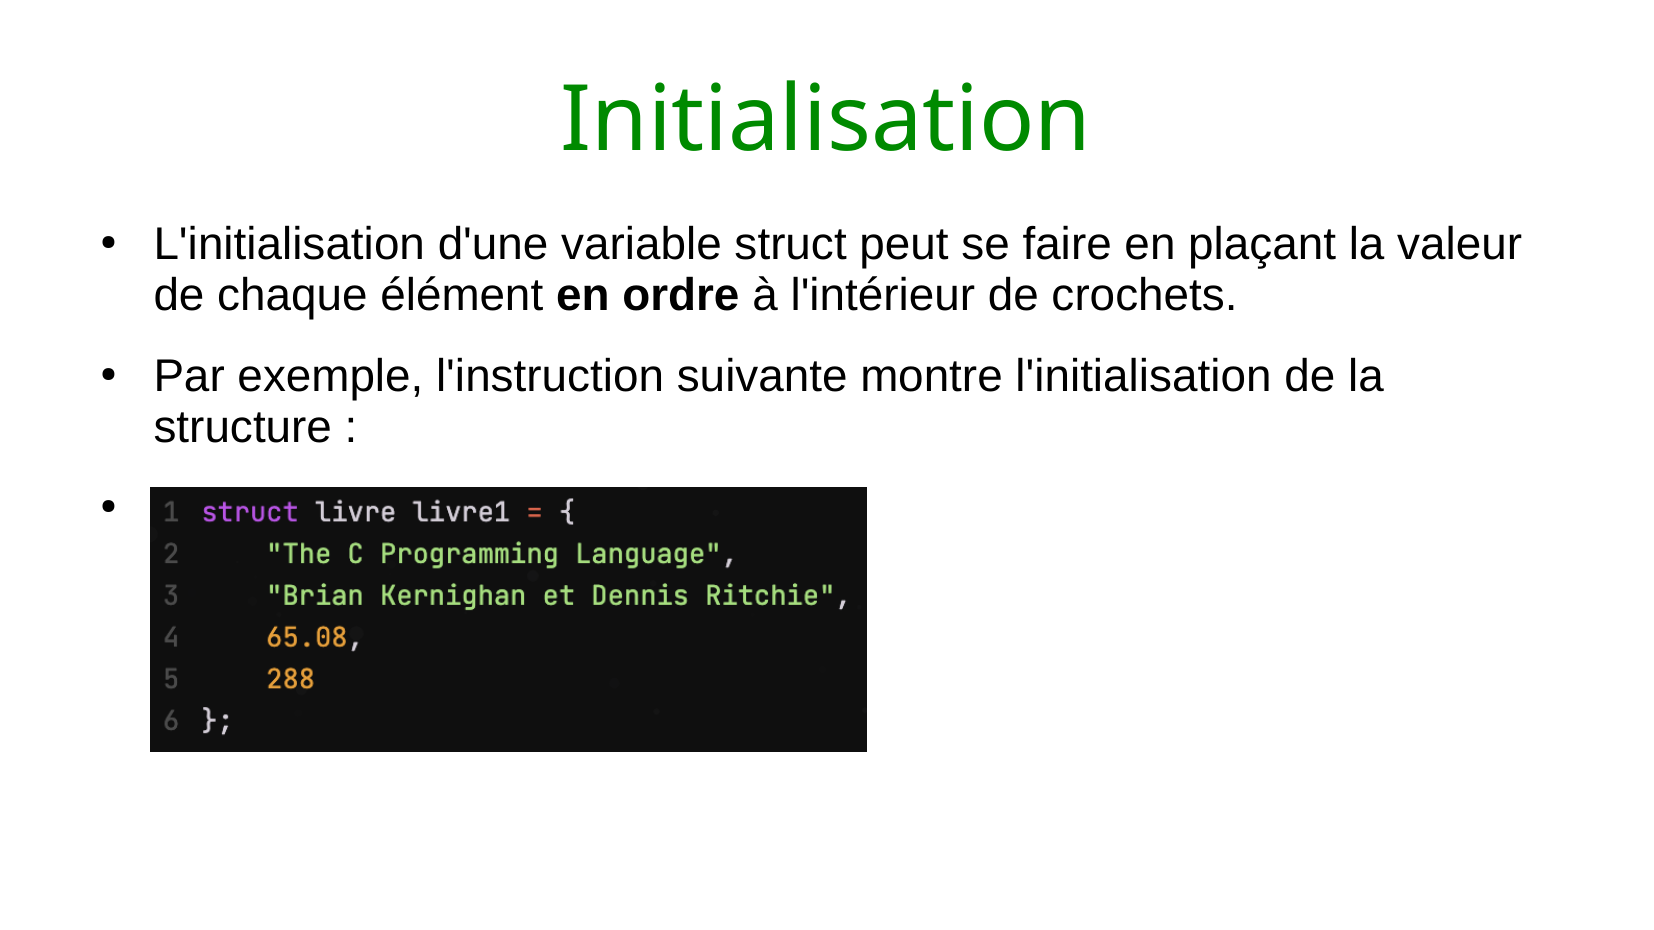

# Initialisation
L'initialisation d'une variable struct peut se faire en plaçant la valeur de chaque élément en ordre à l'intérieur de crochets.
Par exemple, l'instruction suivante montre l'initialisation de la structure :